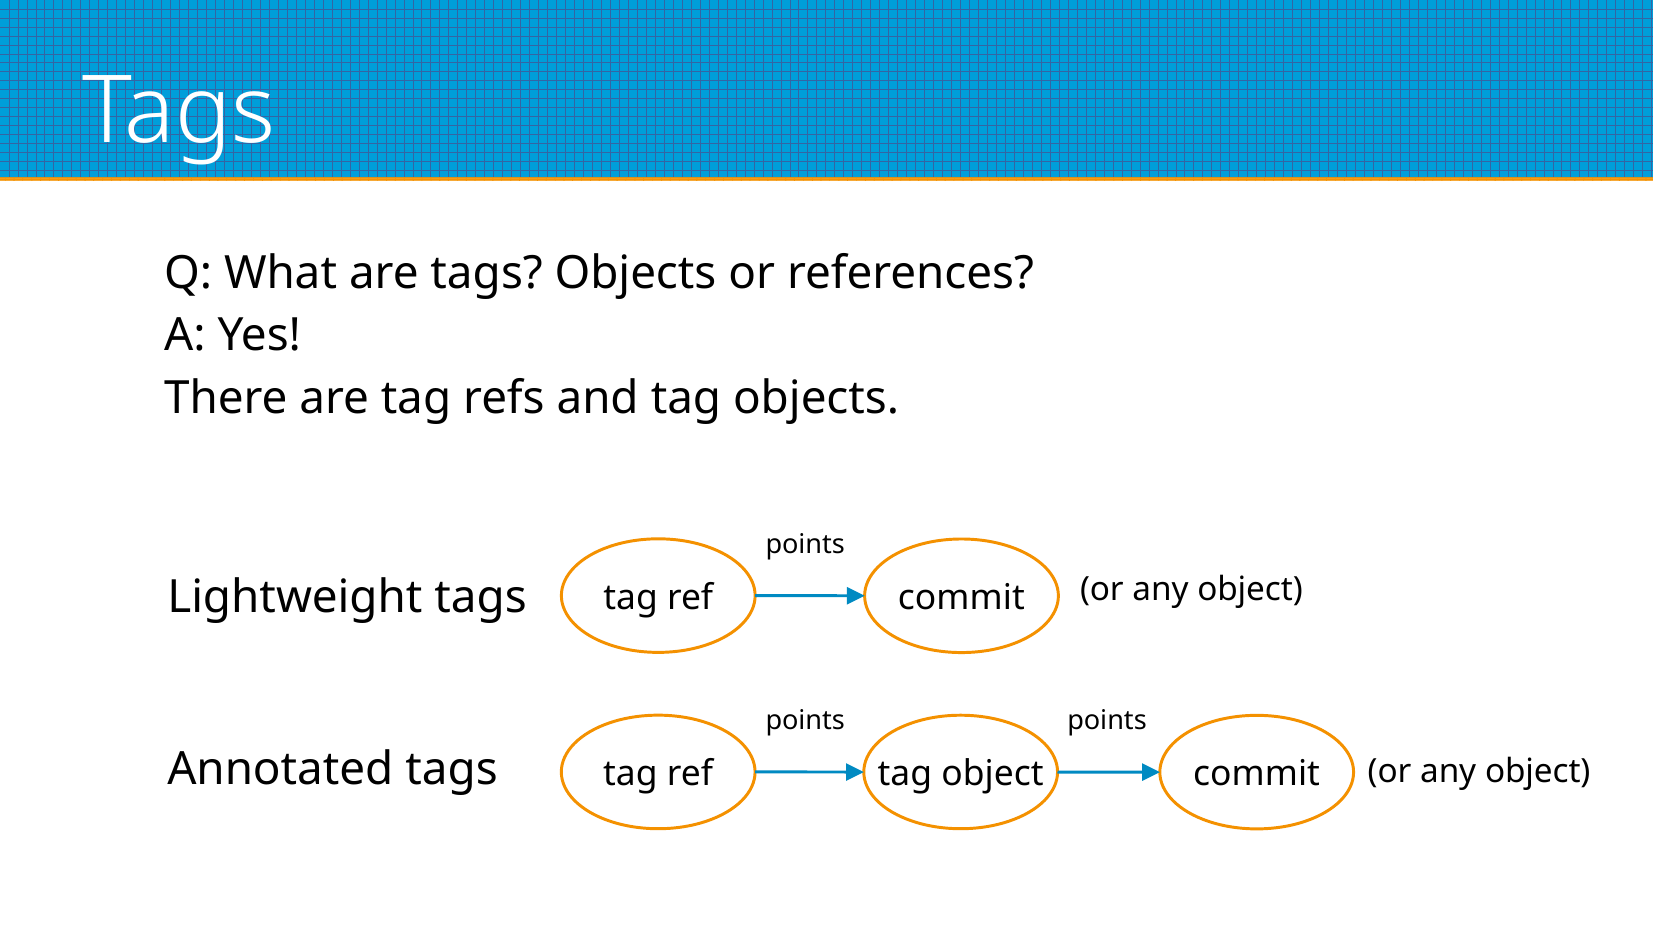

# Tags
Q: What are tags? Objects or references?
A: Yes!
There are tag refs and tag objects.
Lightweight tags
points
tag ref
commit
(or any object)
Annotated tags
points
points
tag ref
tag object
commit
(or any object)